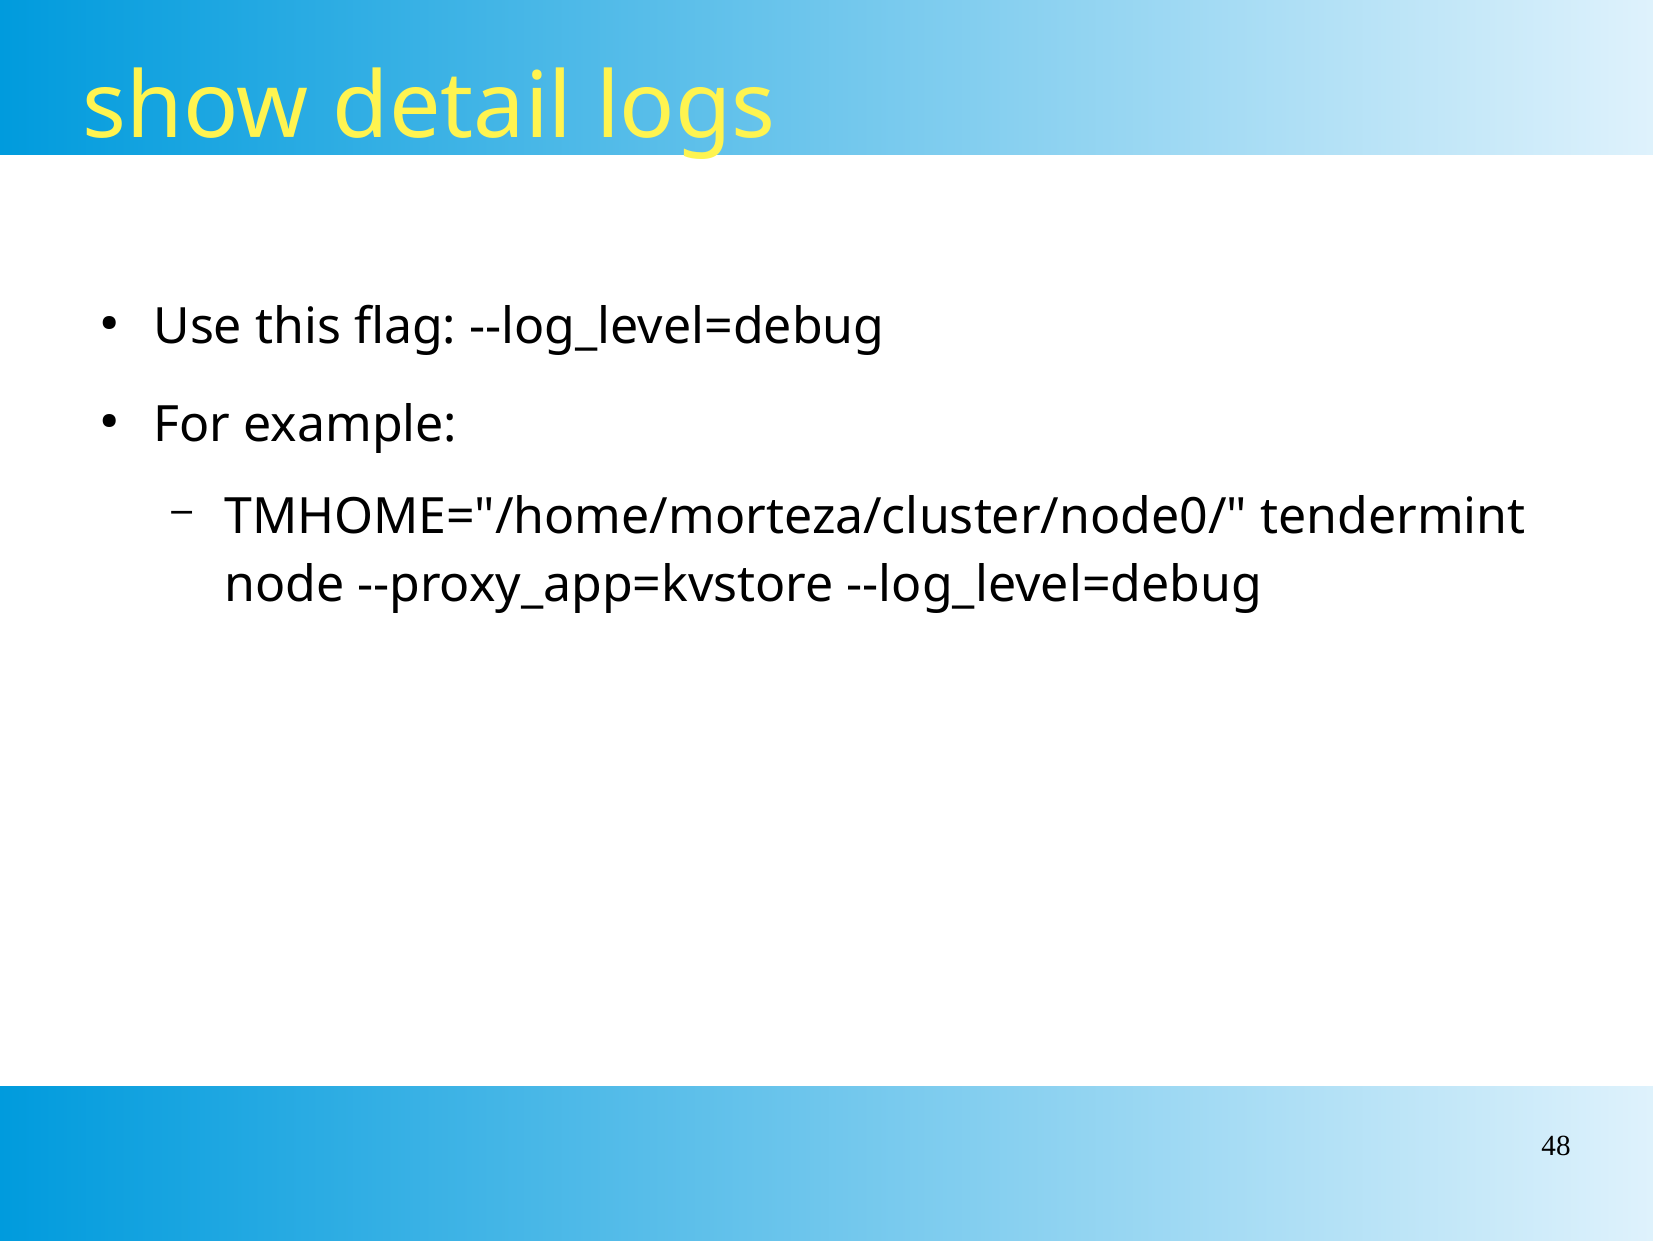

# show detail logs
Use this flag: --log_level=debug
For example:
TMHOME="/home/morteza/cluster/node0/" tendermint node --proxy_app=kvstore --log_level=debug
48